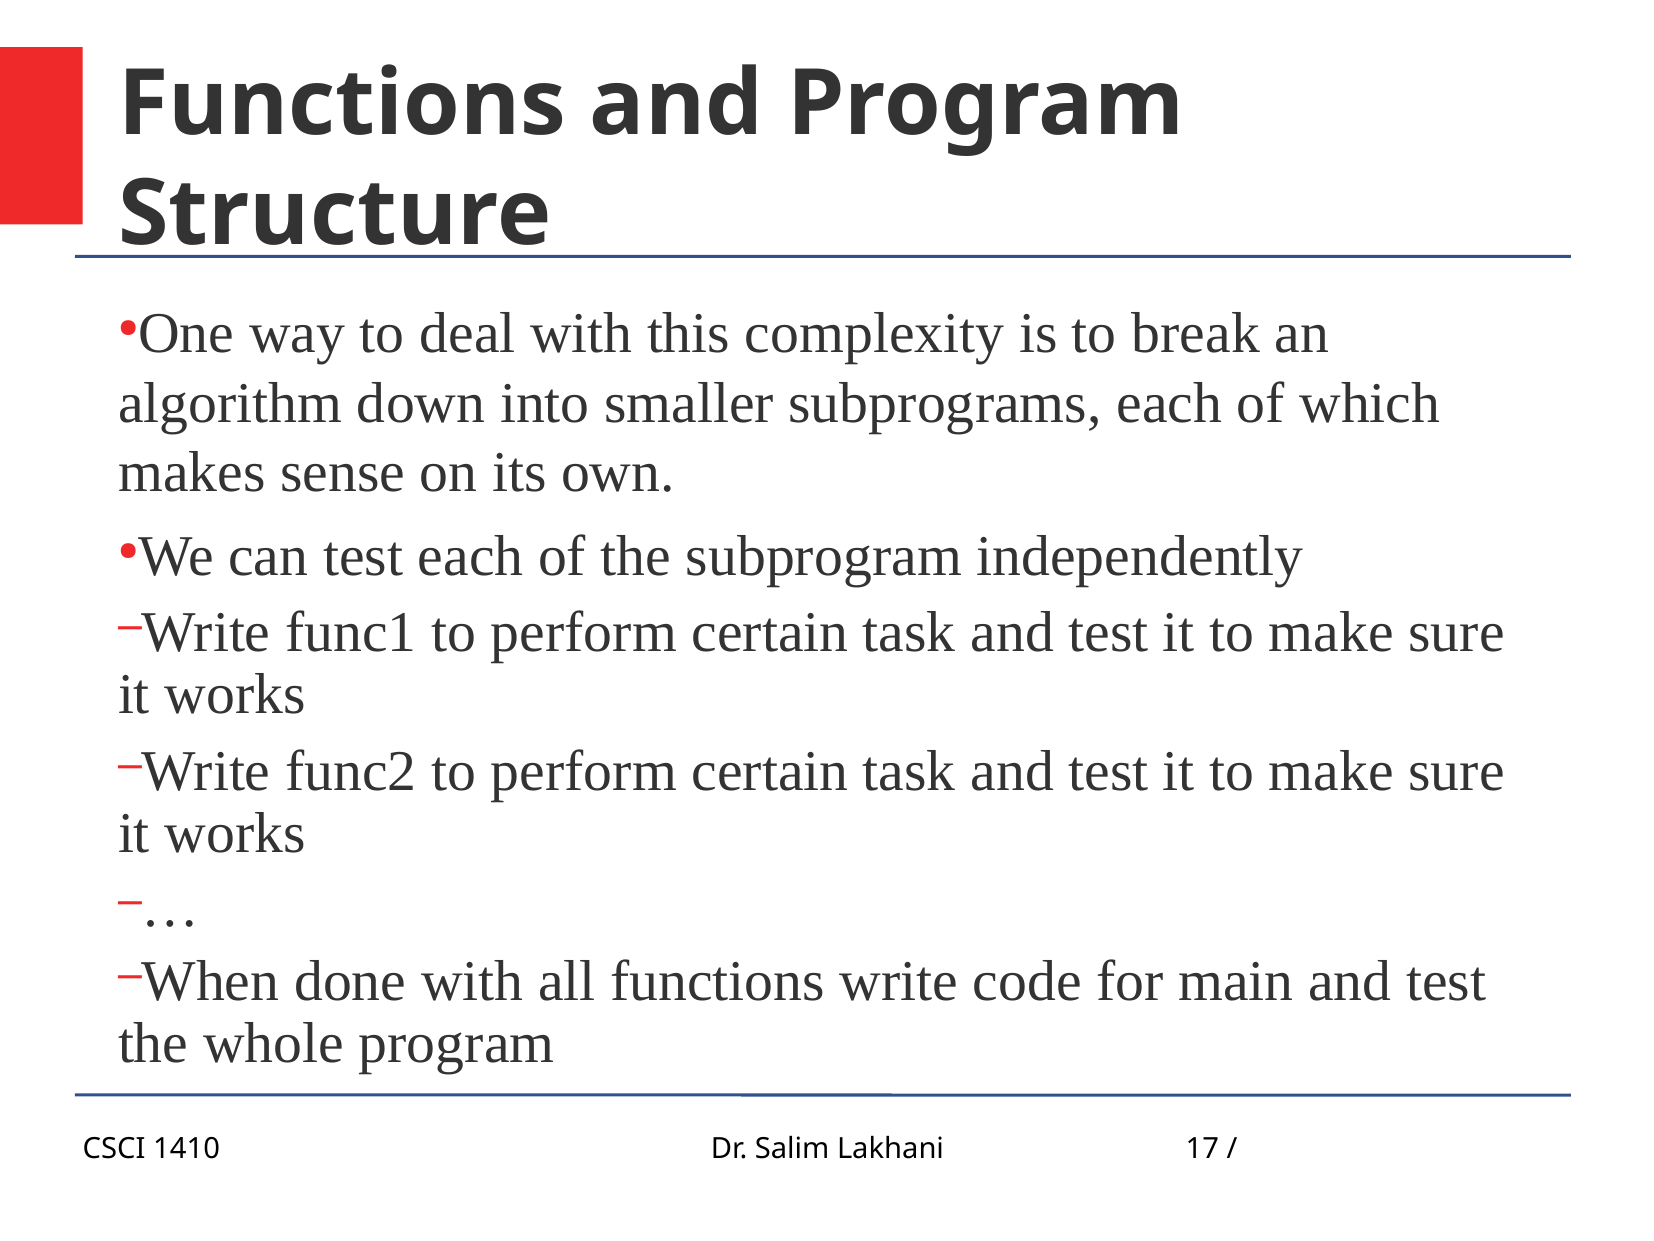

# Functions and Program Structure
One way to deal with this complexity is to break an algorithm down into smaller subprograms, each of which makes sense on its own.
We can test each of the subprogram independently
Write func1 to perform certain task and test it to make sure it works
Write func2 to perform certain task and test it to make sure it works
…
When done with all functions write code for main and test the whole program
CSCI 1410
Dr. Salim Lakhani